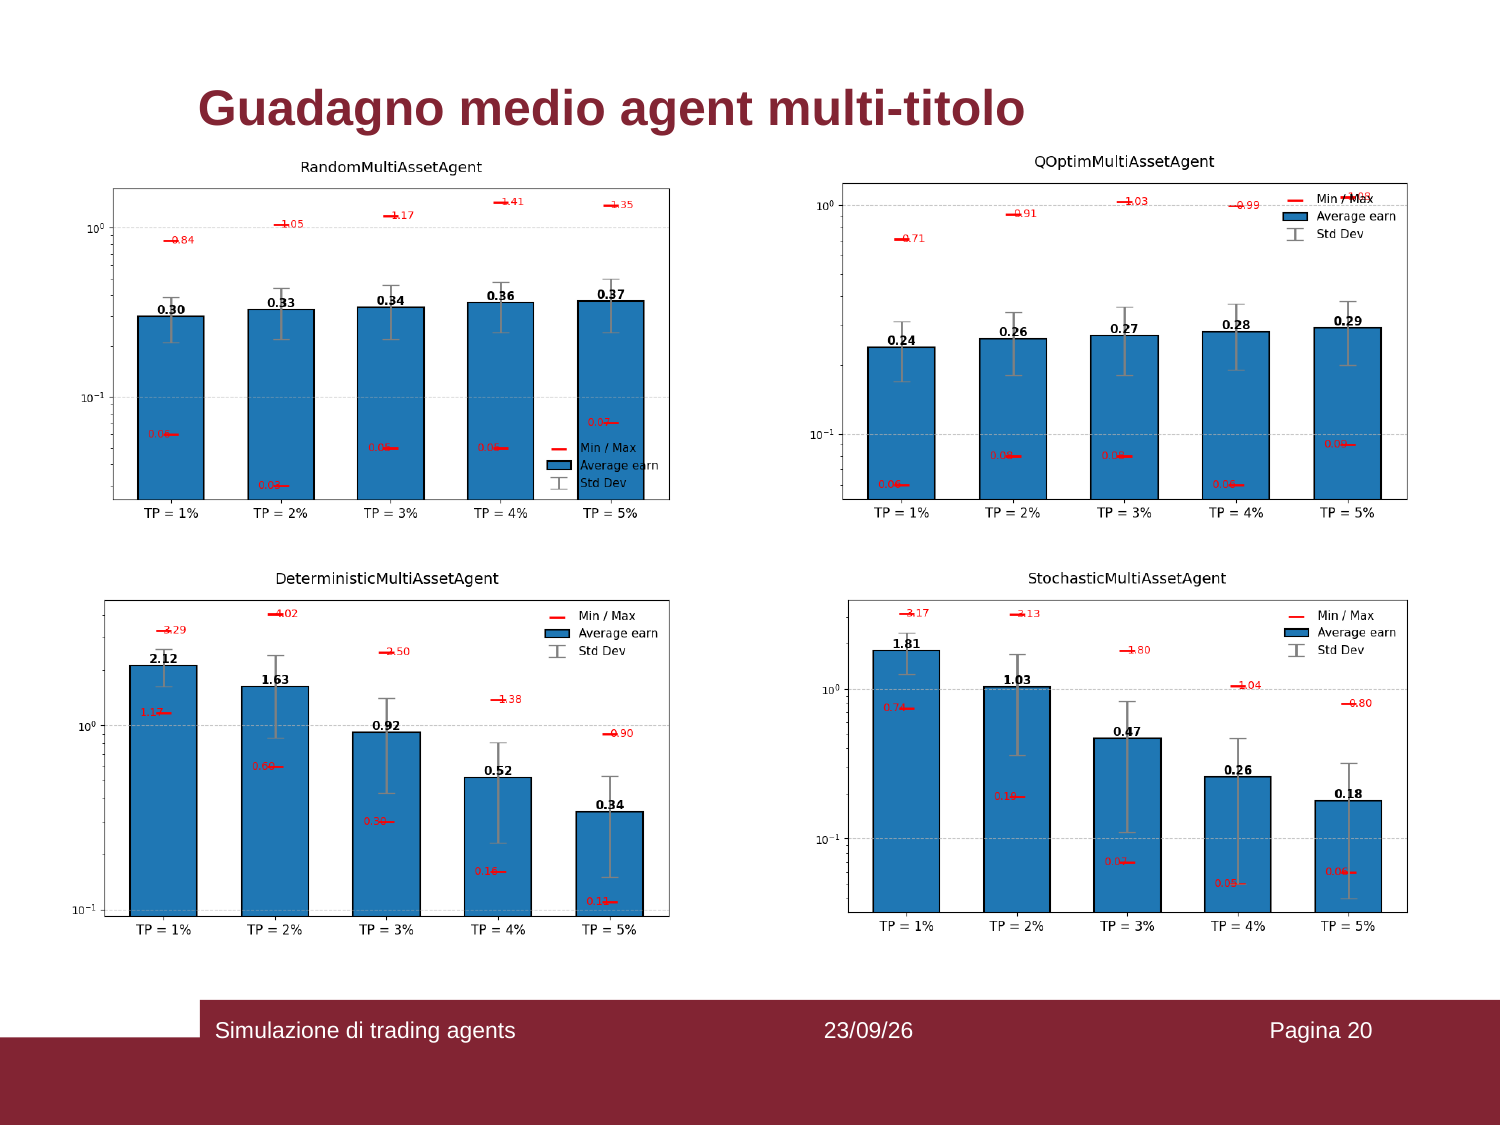

# Guadagno medio agent multi-titolo
Simulazione di trading agents
20